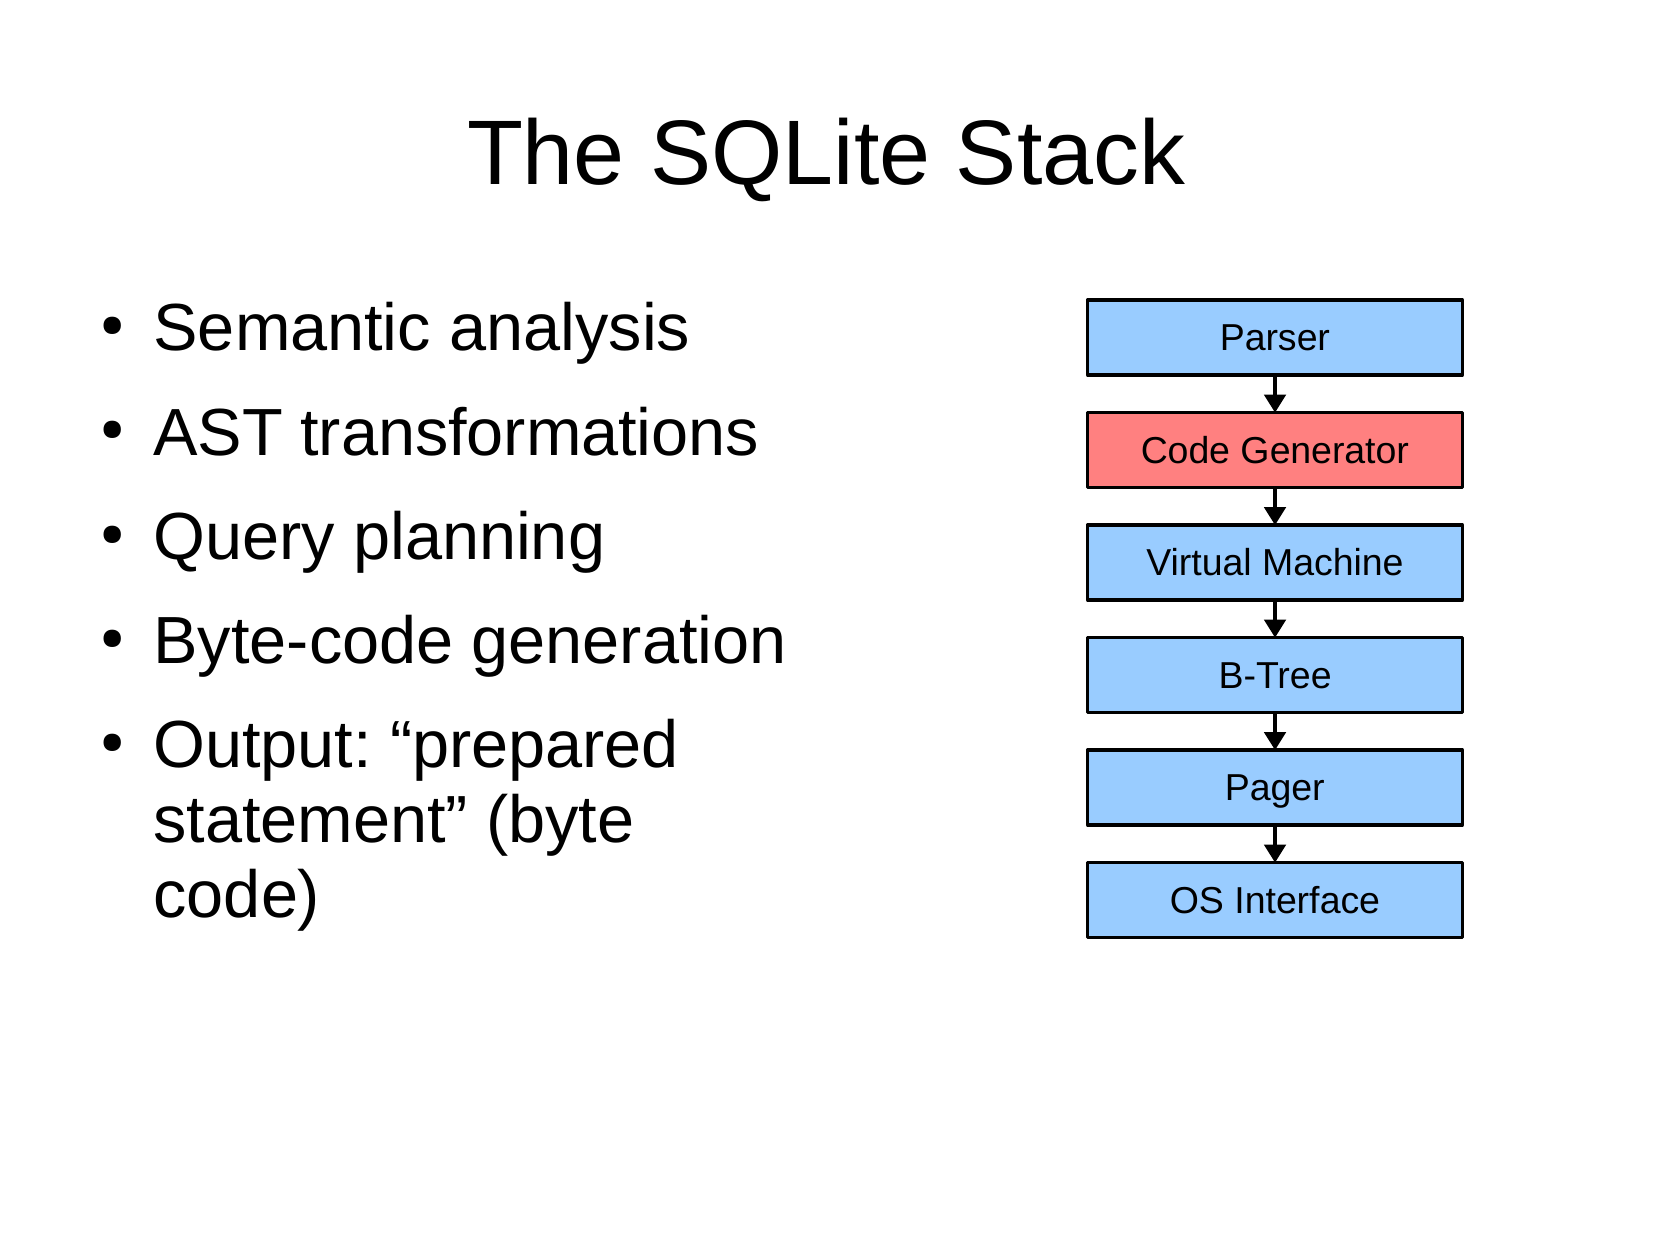

# The SQLite Stack
Semantic analysis
AST transformations
Query planning
Byte-code generation
Output: “prepared statement” (byte code)
Parser
Code Generator
Virtual Machine
B-Tree
Pager
OS Interface